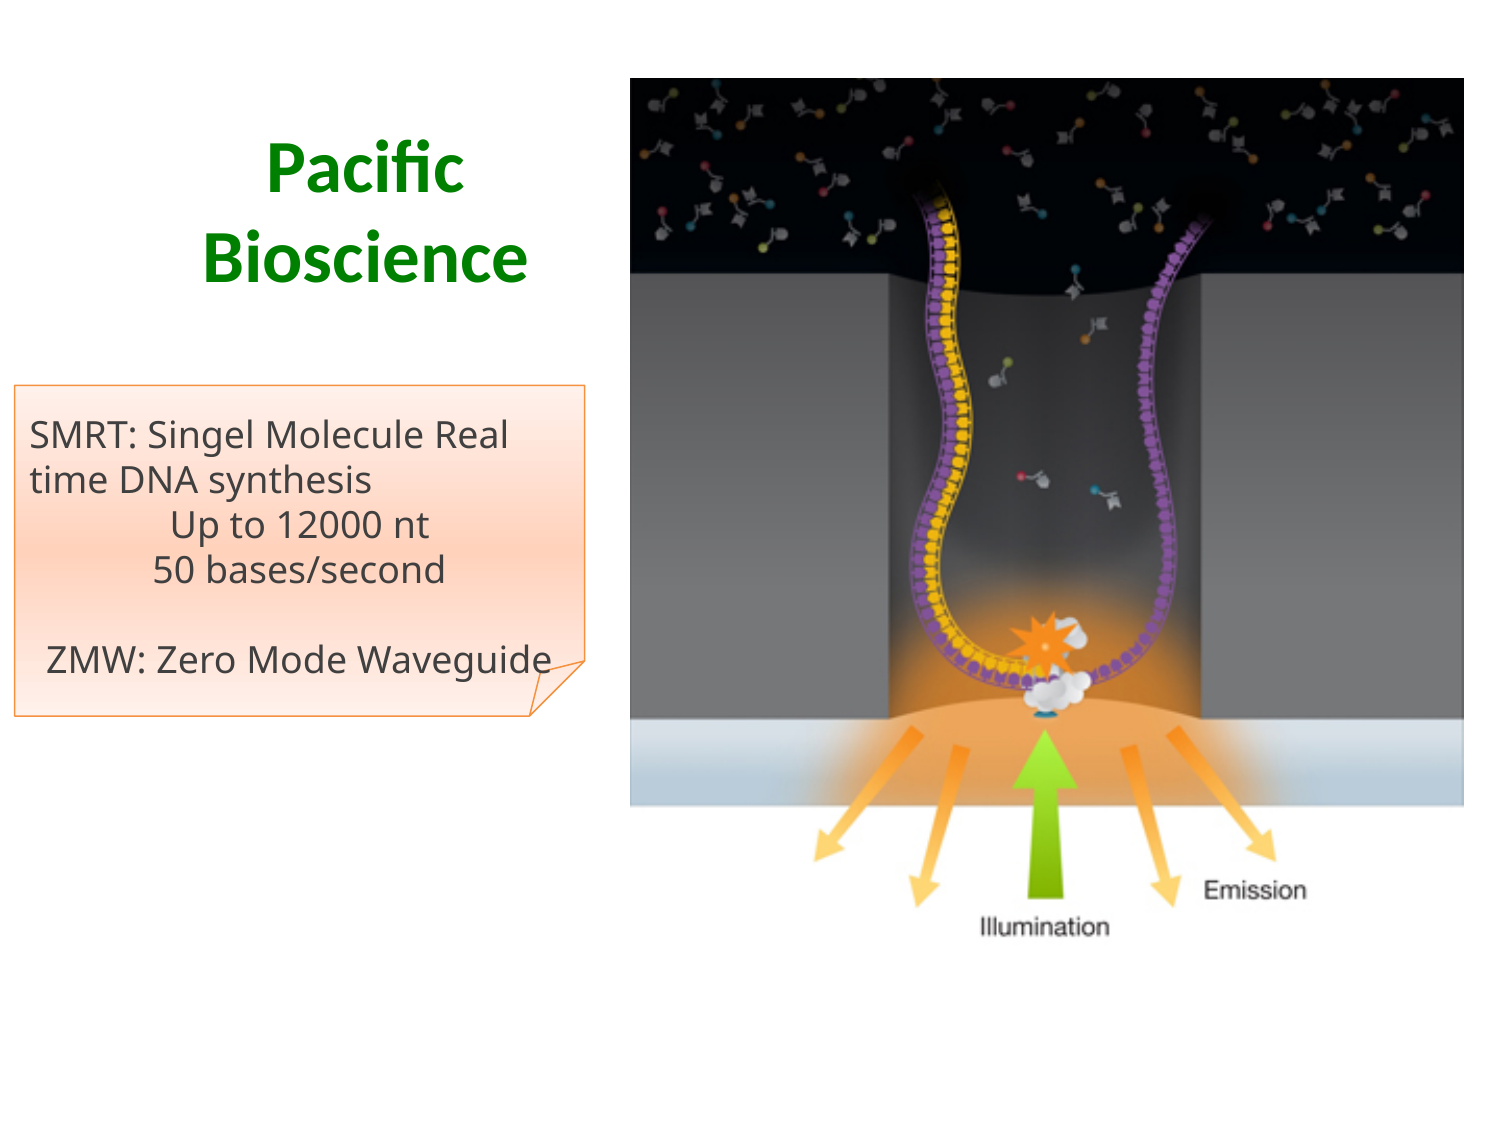

Pacific
Bioscience
SMRT: Singel Molecule Real time DNA synthesis
Up to 12000 nt
50 bases/second
ZMW: Zero Mode Waveguide